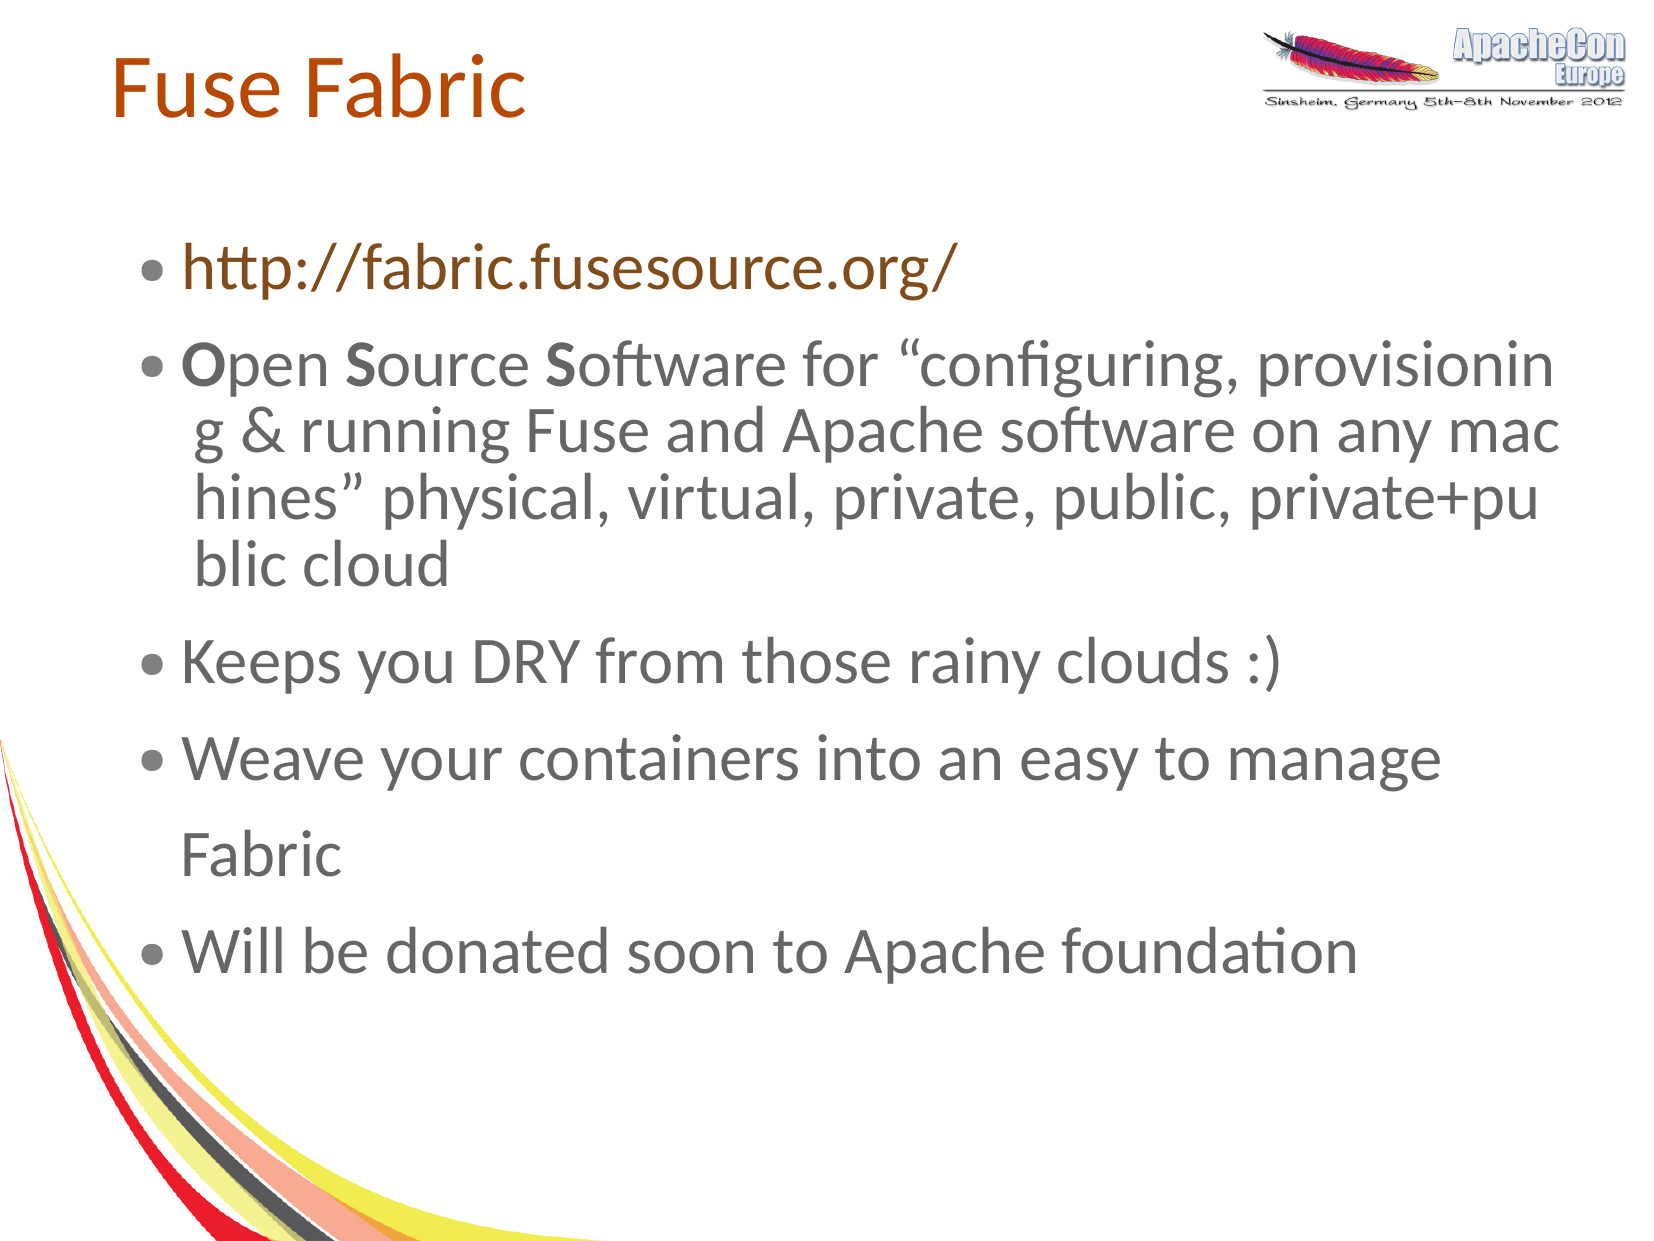

# Fuse Fabric
 http://fabric.fusesource.org/
 Open Source Software for “configuring, provisioning & running Fuse and Apache software on any machines” physical, virtual, private, public, private+public cloud
 Keeps you DRY from those rainy clouds :)
 Weave your containers into an easy to manage
 Fabric
 Will be donated soon to Apache foundation